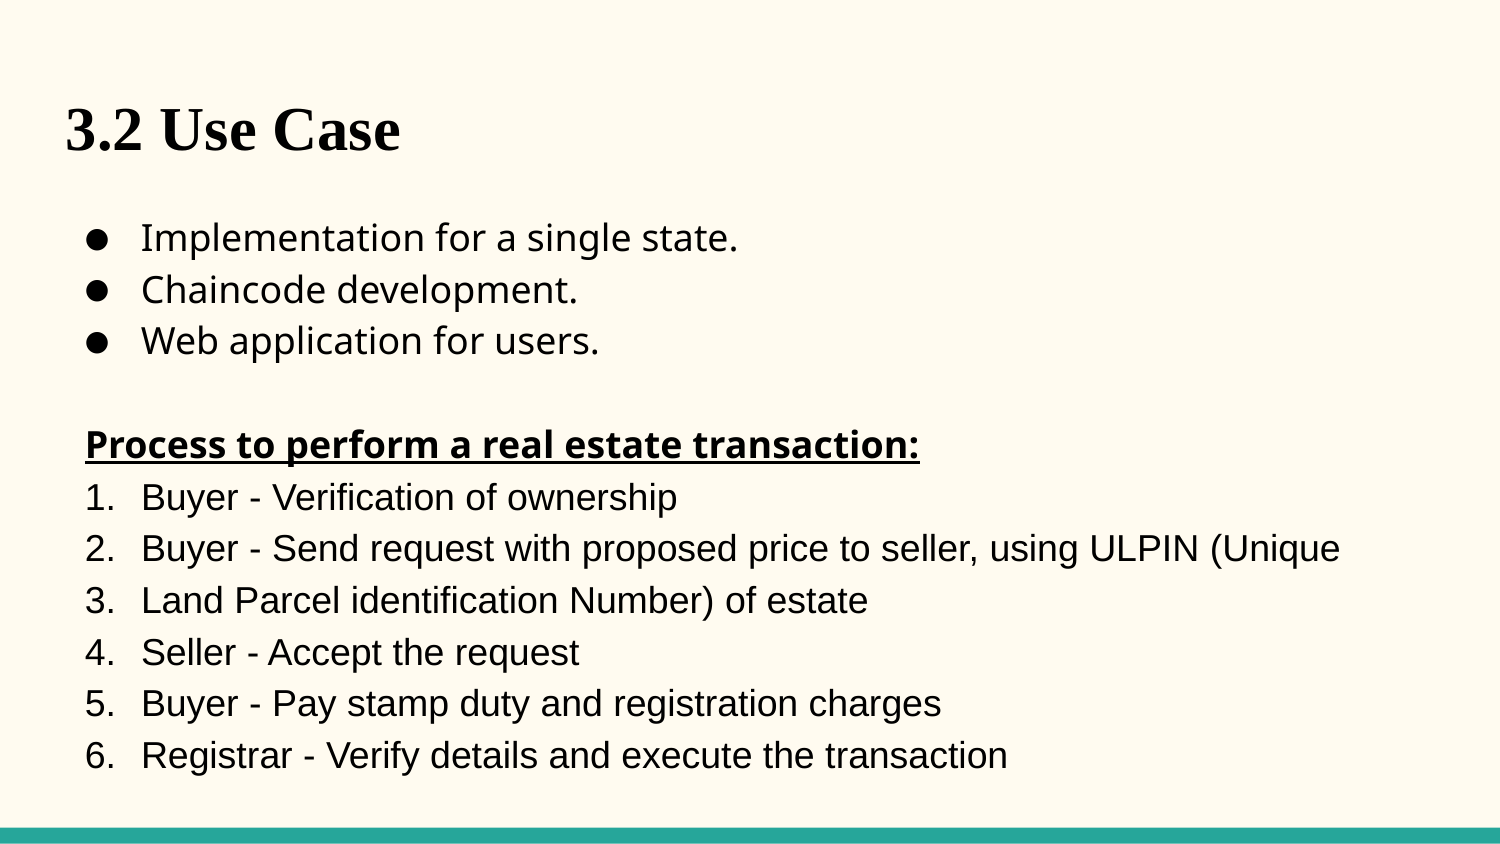

3.2 Use Case
Implementation for a single state.
Chaincode development.
Web application for users.
Process to perform a real estate transaction:
Buyer - Verification of ownership
Buyer - Send request with proposed price to seller, using ULPIN (Unique
Land Parcel identification Number) of estate
Seller - Accept the request
Buyer - Pay stamp duty and registration charges
Registrar - Verify details and execute the transaction